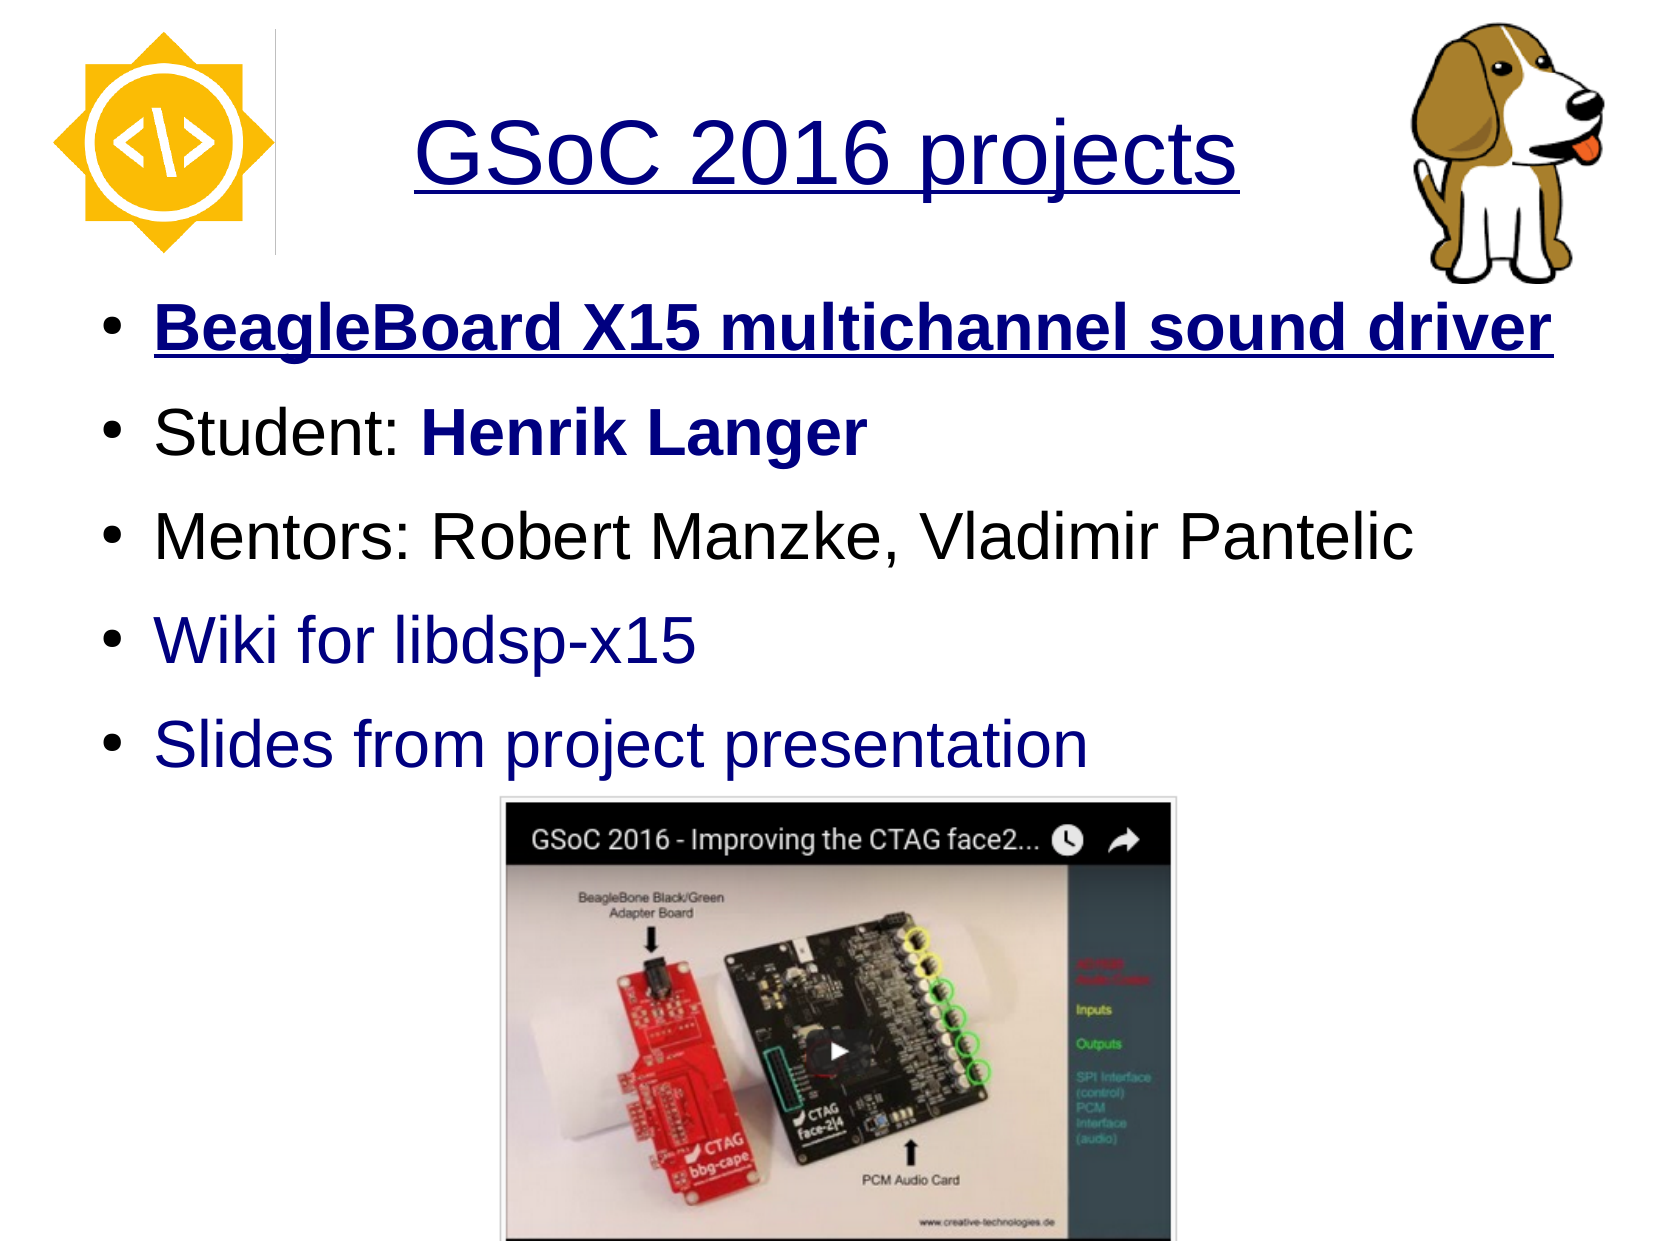

# GSoC 2016 projects
BeagleBoard X15 multichannel sound driver
Student: Henrik Langer
Mentors: Robert Manzke, Vladimir Pantelic
Wiki for libdsp-x15
Slides from project presentation